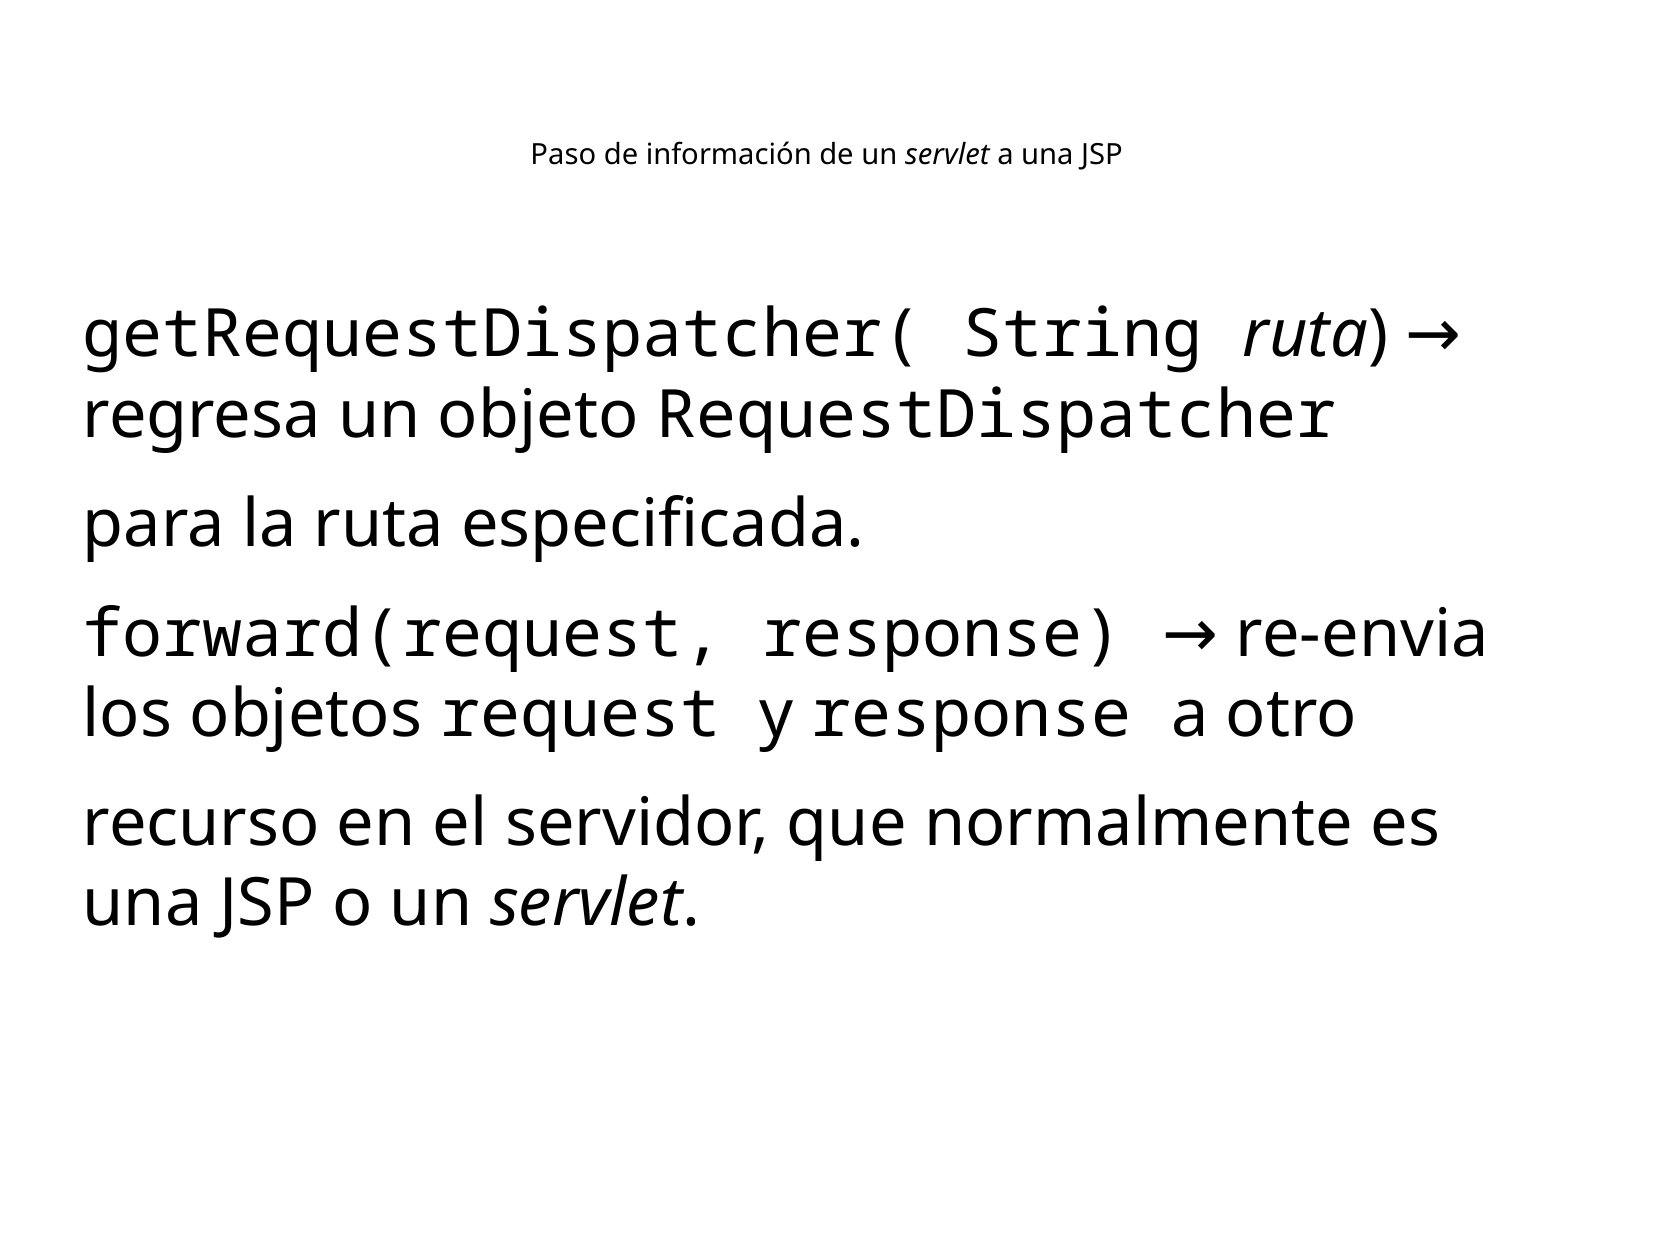

# Paso de información de un servlet a una JSP
getRequestDispatcher( String ruta) → regresa un objeto RequestDispatcher
para la ruta especificada.
forward(request, response) → re-envia los objetos request y response a otro
recurso en el servidor, que normalmente es una JSP o un servlet.